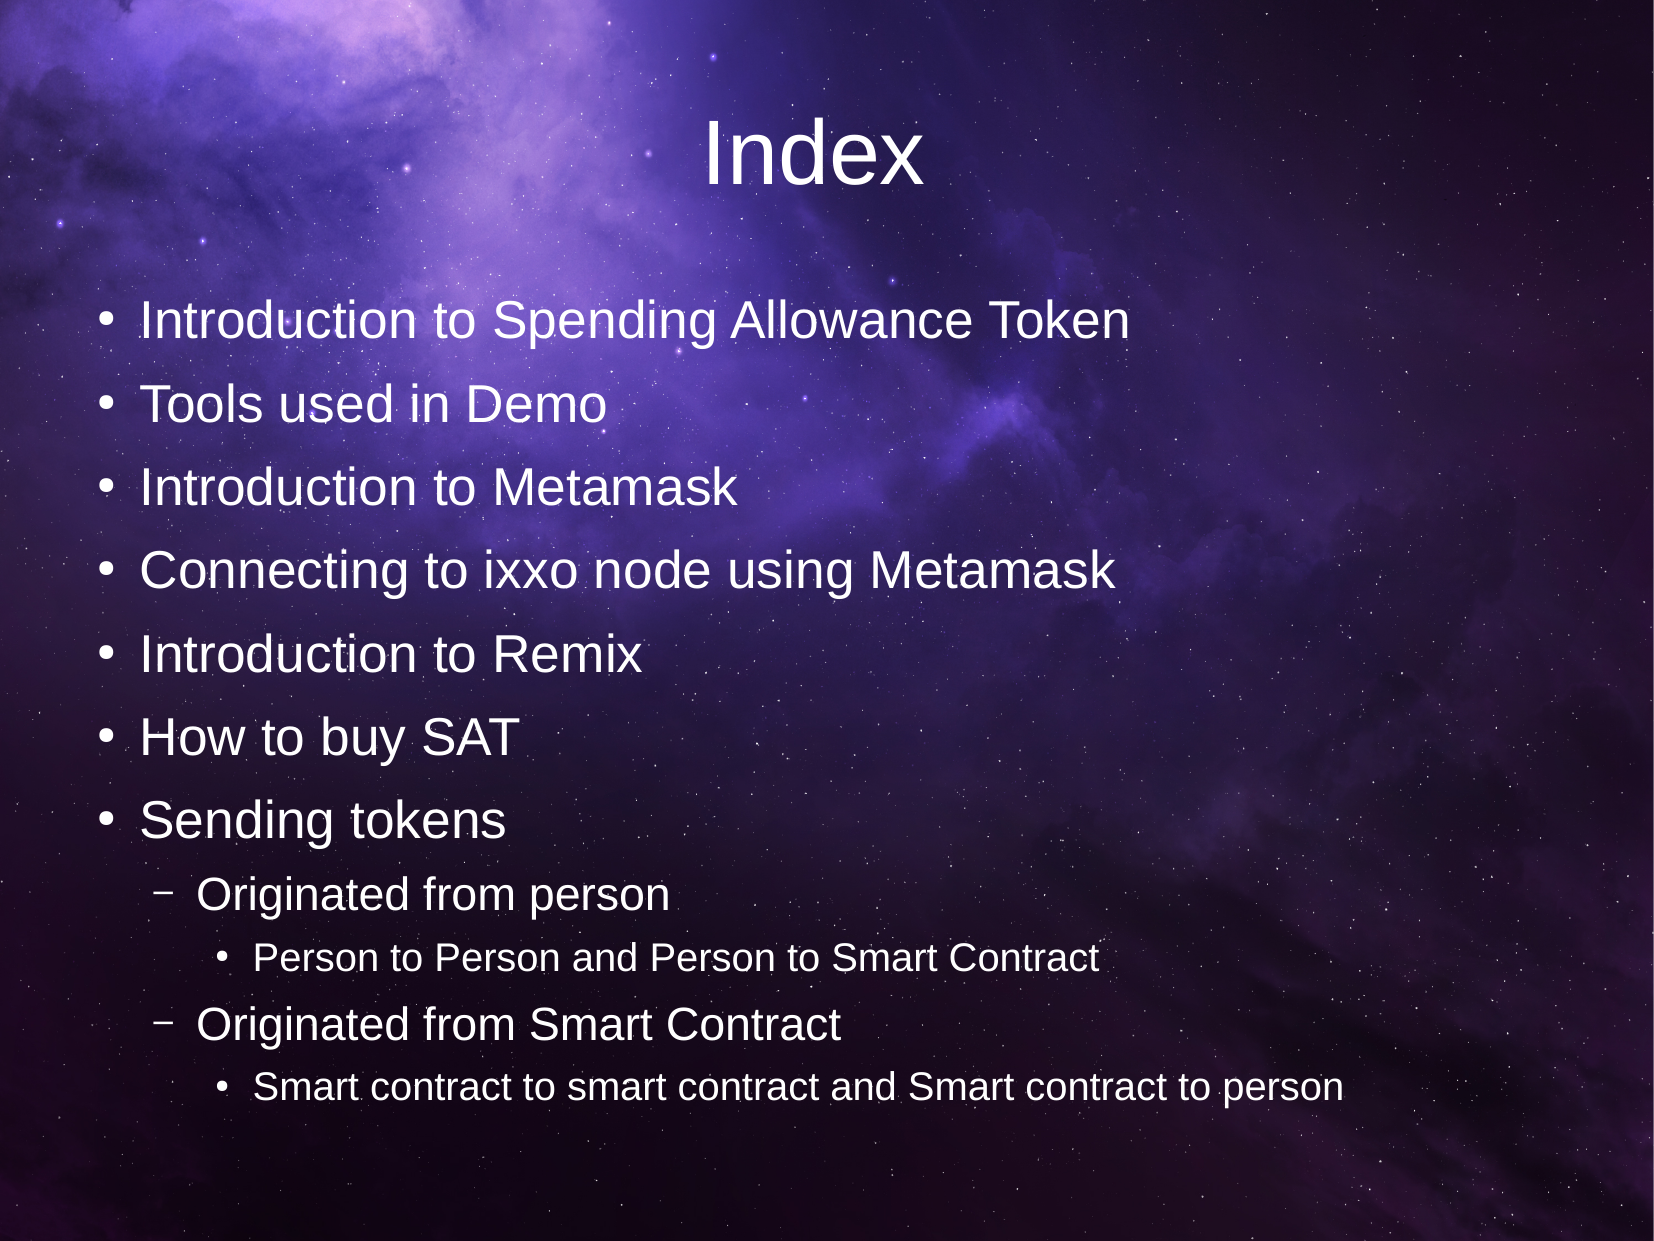

# Index
Introduction to Spending Allowance Token
Tools used in Demo
Introduction to Metamask
Connecting to ixxo node using Metamask
Introduction to Remix
How to buy SAT
Sending tokens
Originated from person
Person to Person and Person to Smart Contract
Originated from Smart Contract
Smart contract to smart contract and Smart contract to person